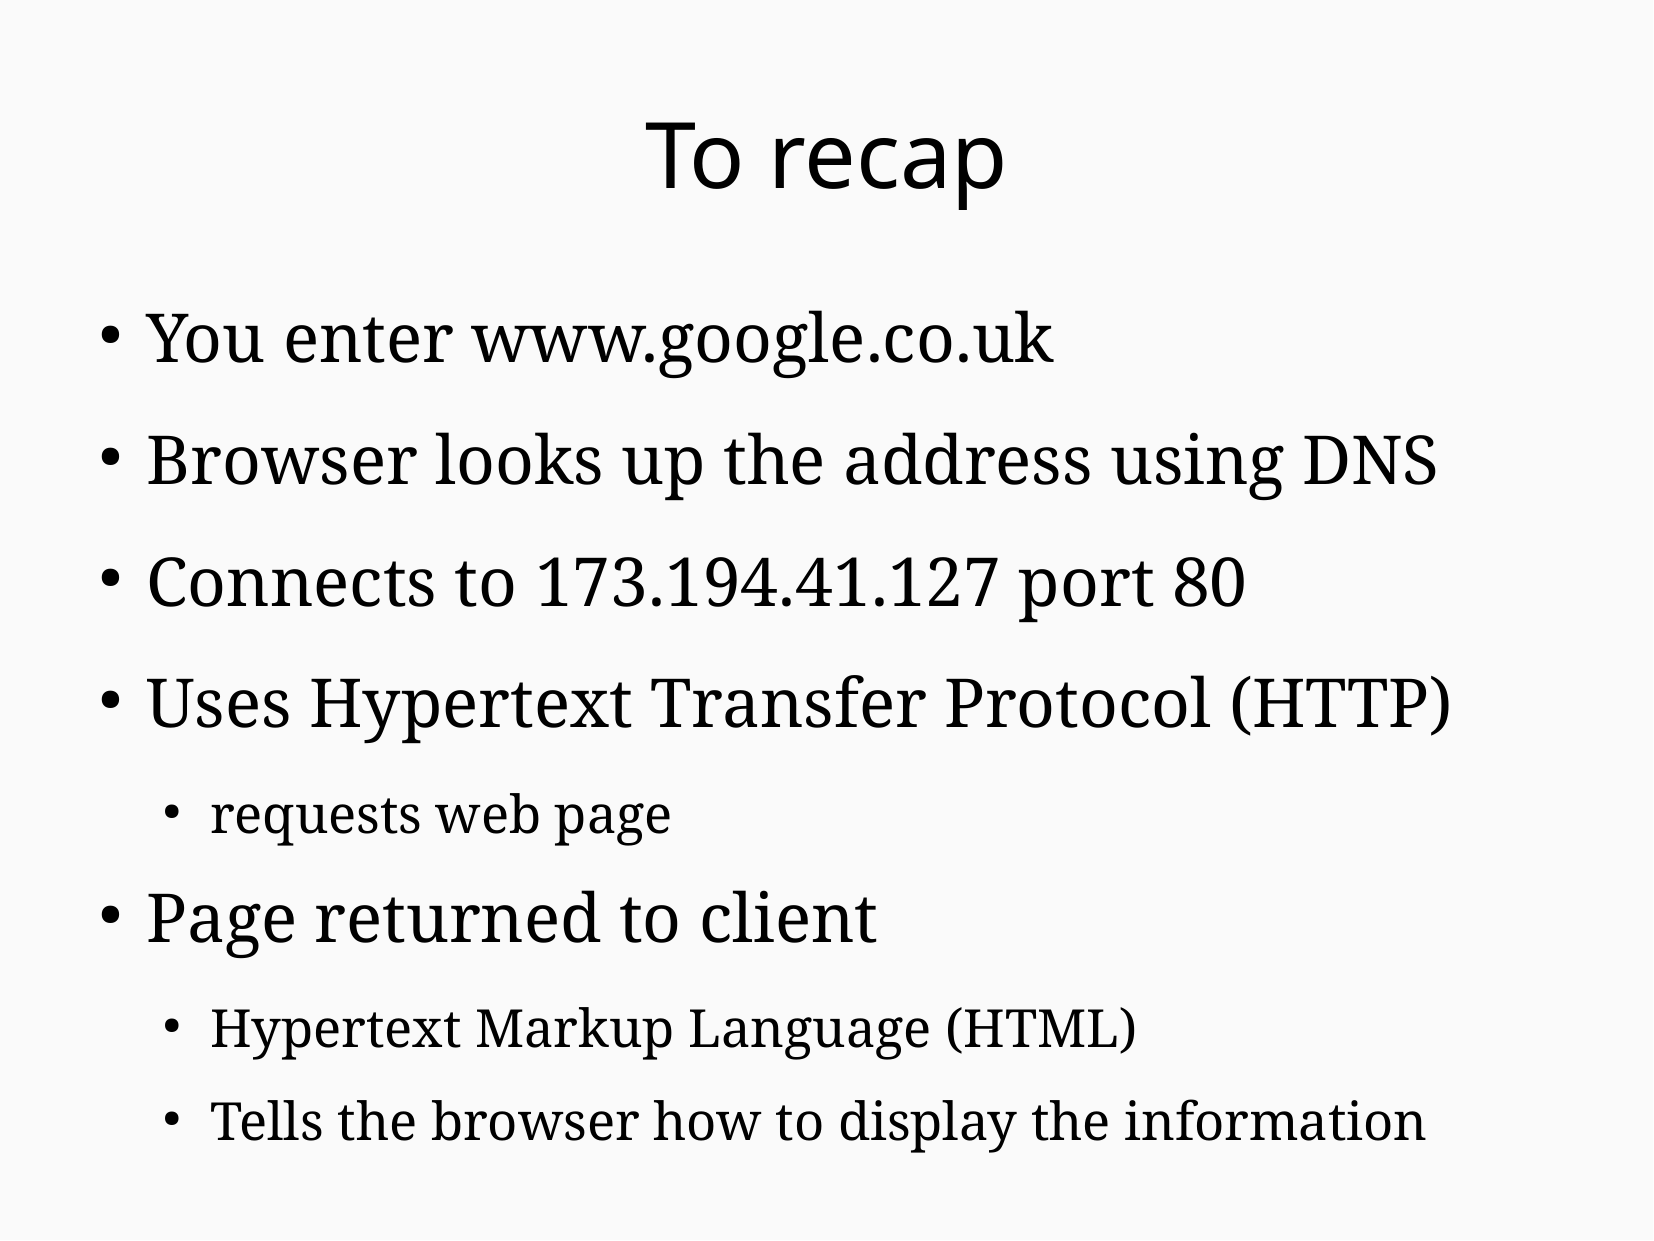

# To recap
You enter www.google.co.uk
Browser looks up the address using DNS
Connects to 173.194.41.127 port 80
Uses Hypertext Transfer Protocol (HTTP)
requests web page
Page returned to client
Hypertext Markup Language (HTML)
Tells the browser how to display the information